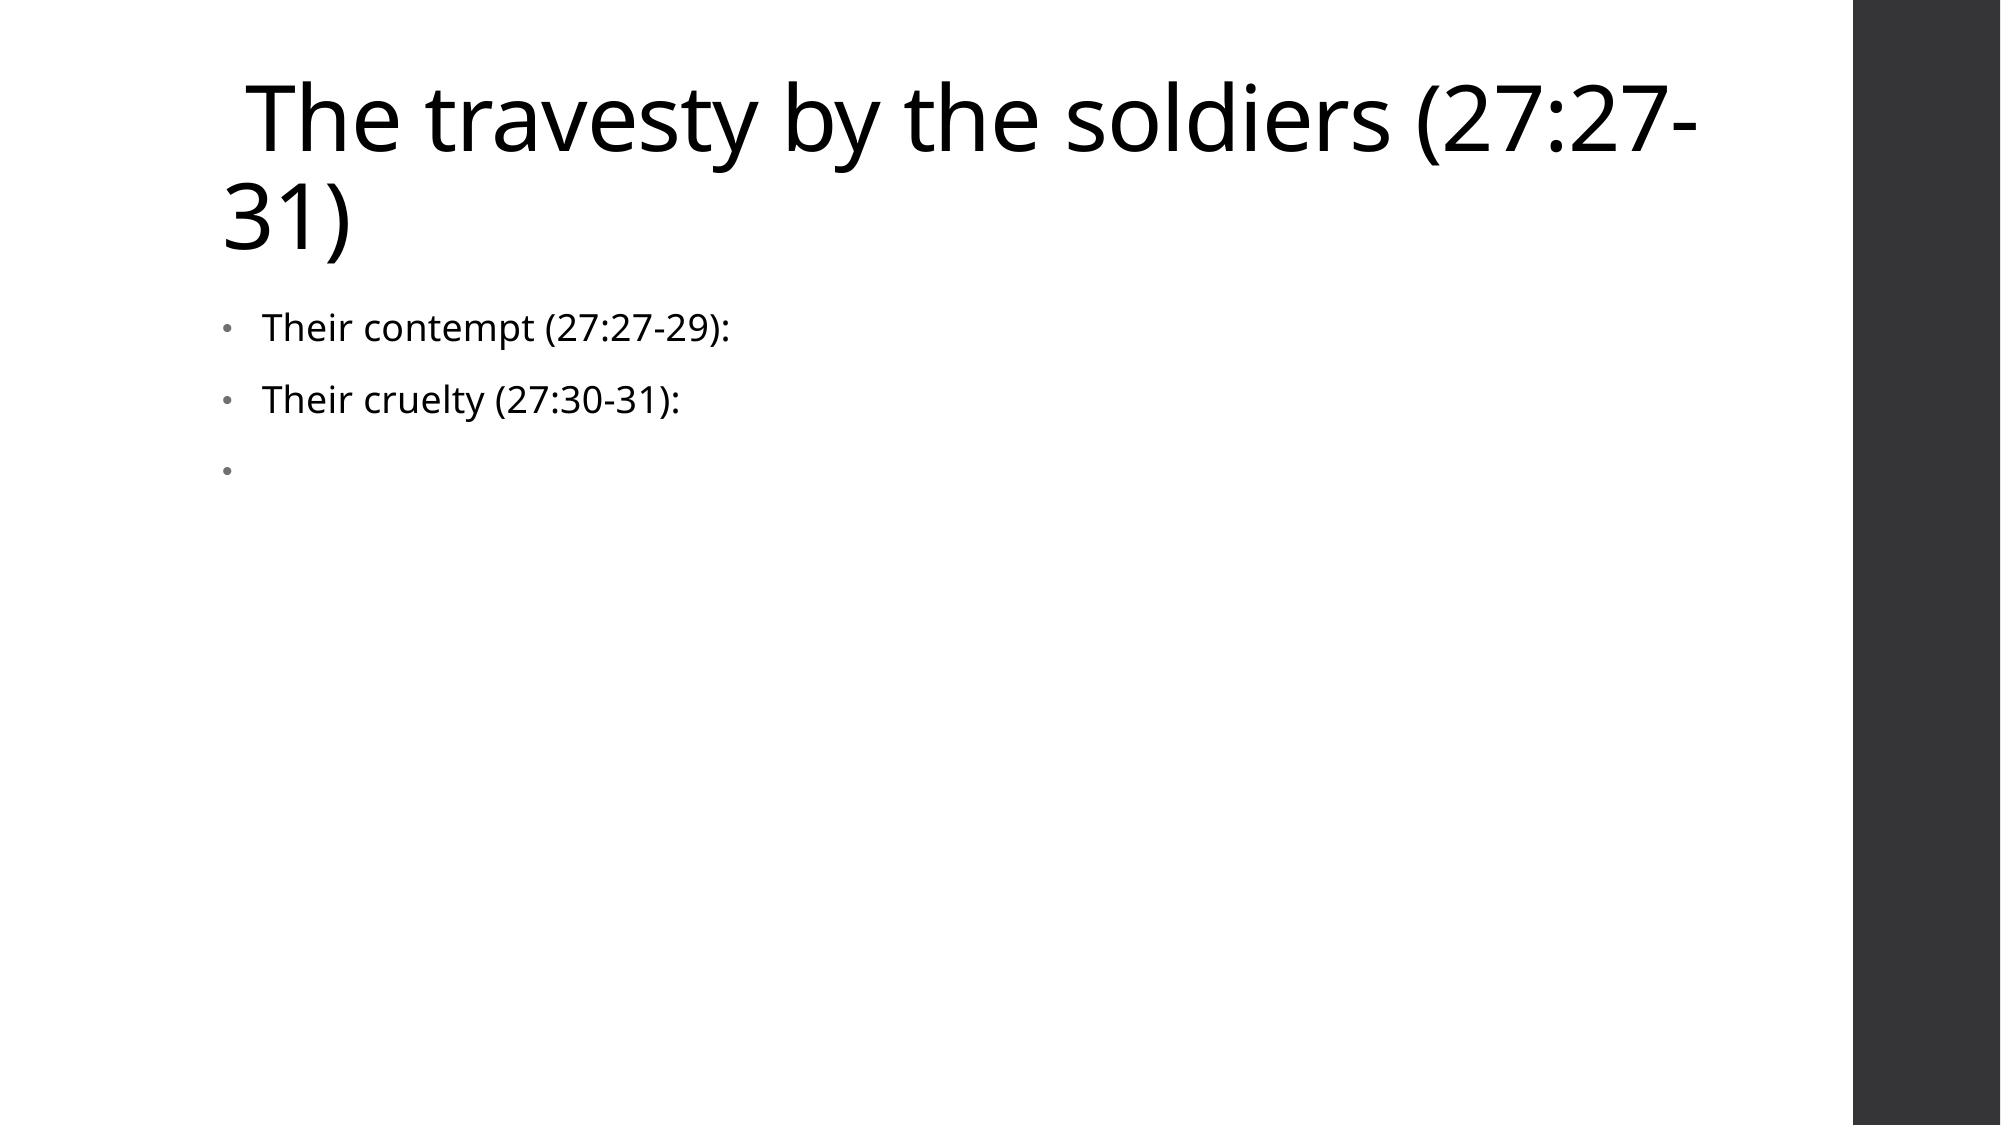

# The travesty by the soldiers (27:27-31)
 Their contempt (27:27-29):
 Their cruelty (27:30-31):